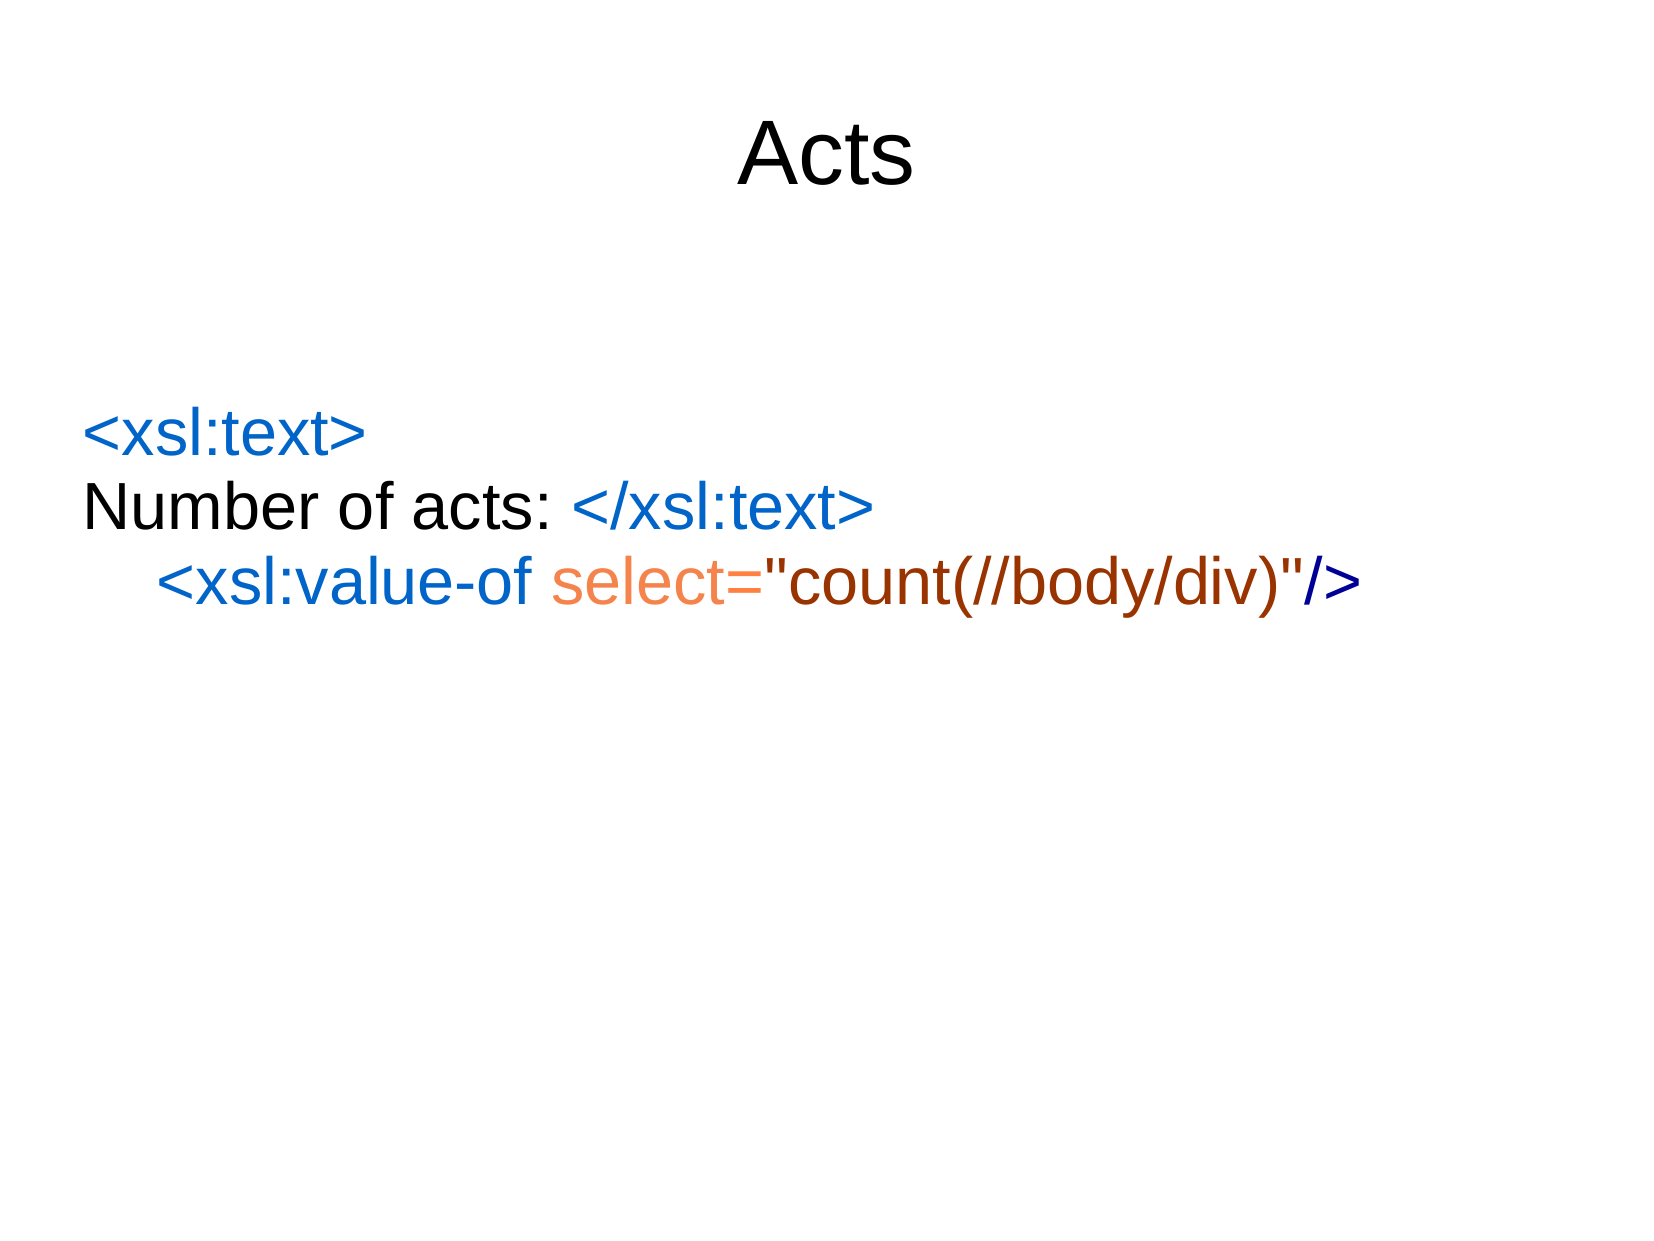

# Acts
<xsl:text>
Number of acts: </xsl:text>
 <xsl:value-of select="count(//body/div)"/>